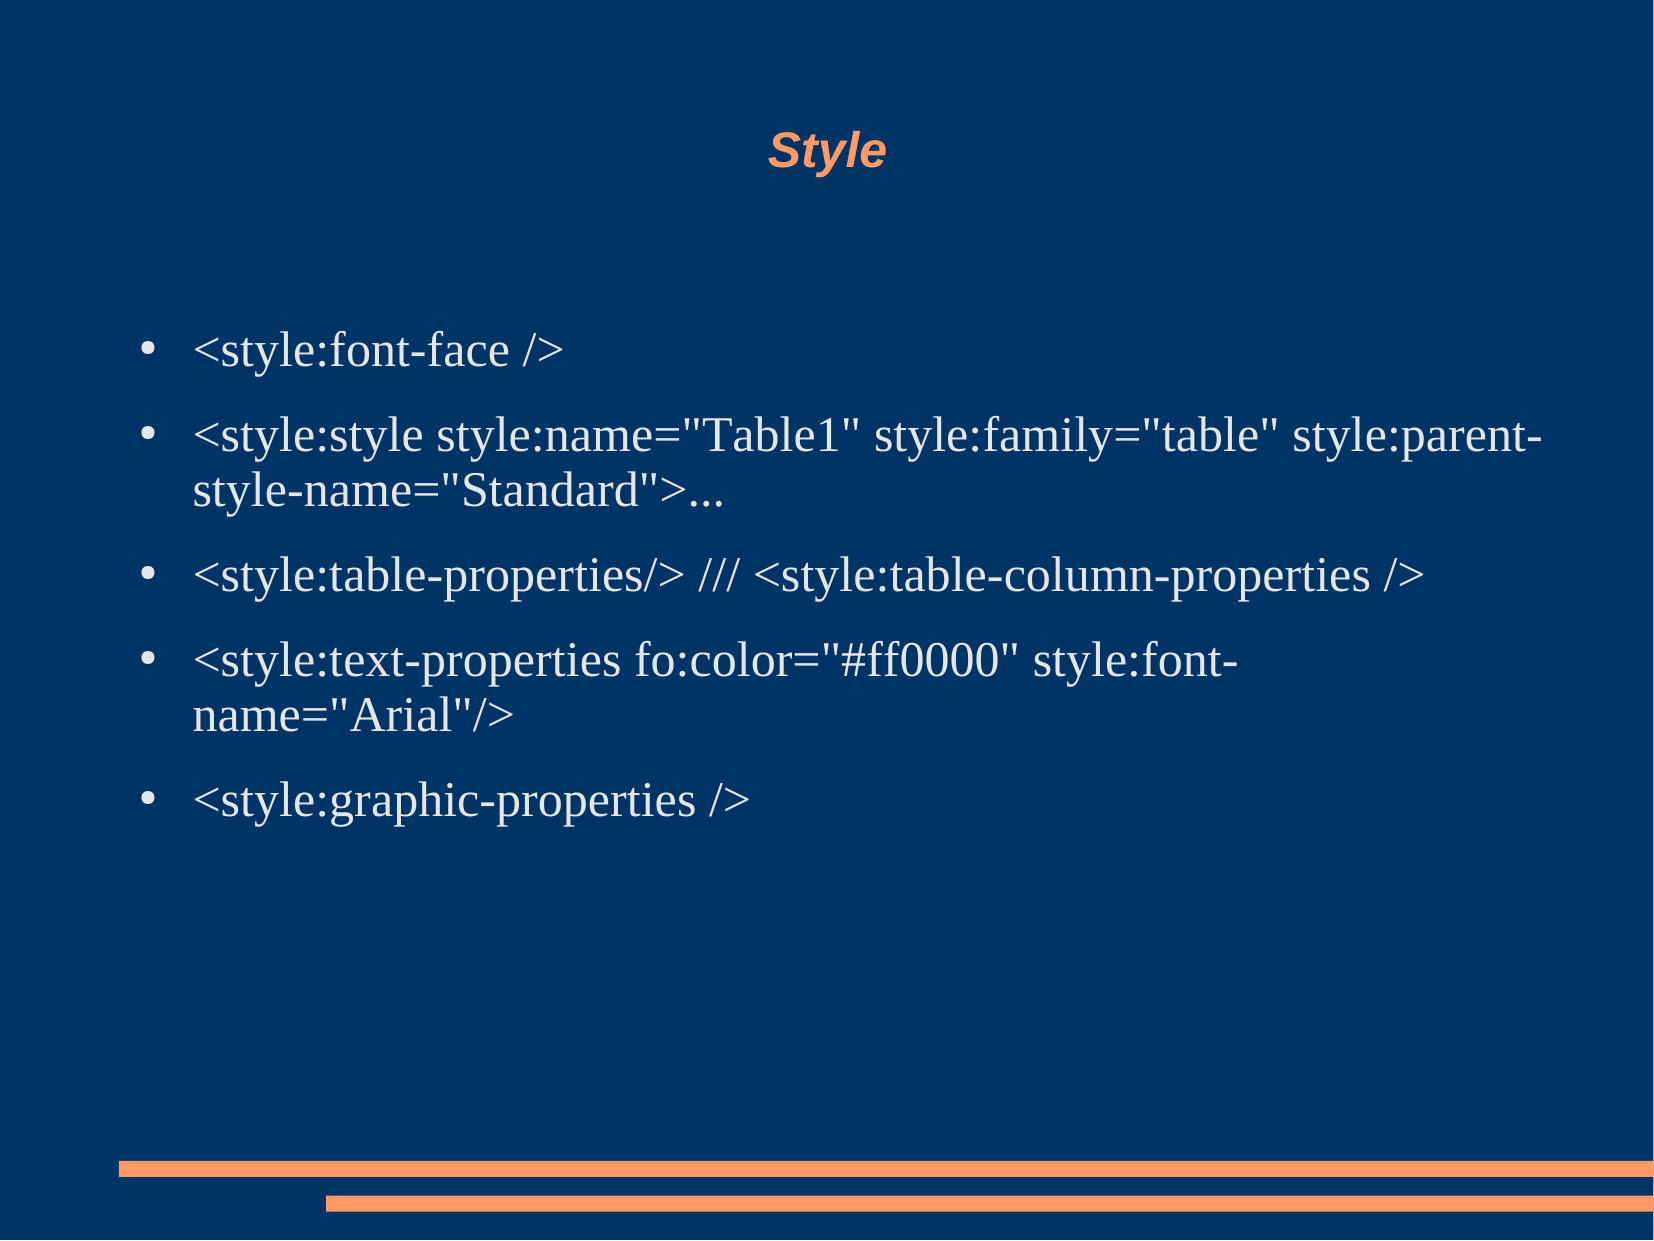

# Style
<style:font-face />
<style:style style:name="Table1" style:family="table" style:parent-style-name="Standard">...
<style:table-properties/> /// <style:table-column-properties />
<style:text-properties fo:color="#ff0000" style:font-name="Arial"/>
<style:graphic-properties />